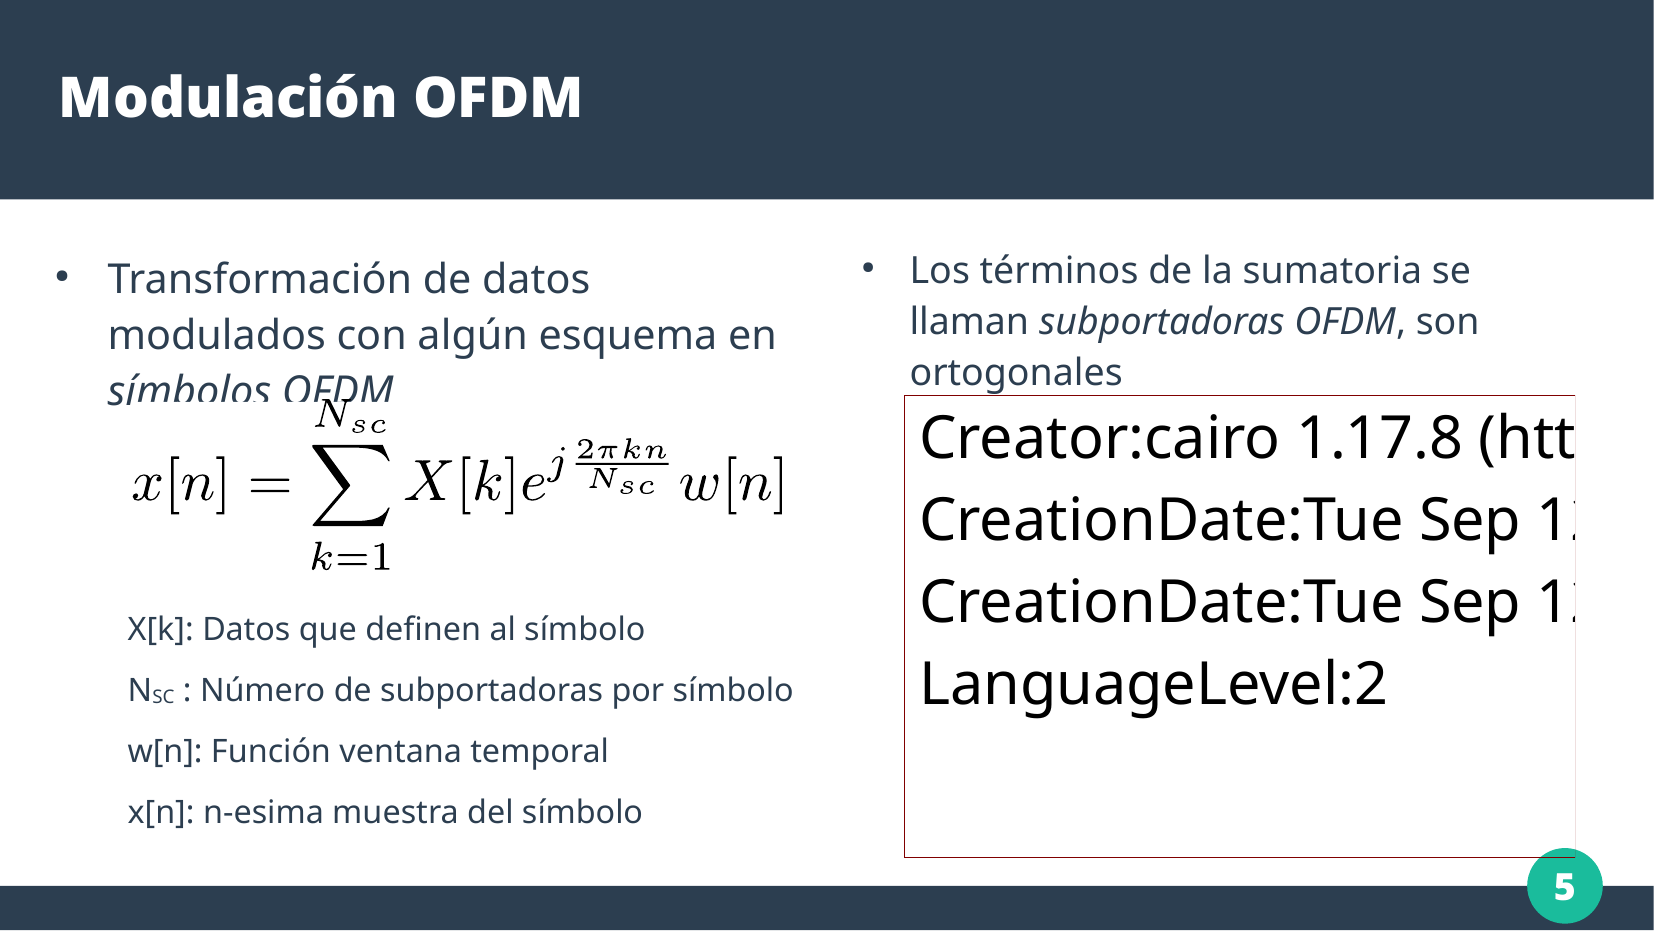

# Modulación OFDM
Los términos de la sumatoria se llaman subportadoras OFDM, son ortogonales
Transformación de datos modulados con algún esquema en símbolos OFDM
X[k]: Datos que definen al símbolo
NSC : Número de subportadoras por símbolo
w[n]: Función ventana temporal
x[n]: n-esima muestra del símbolo